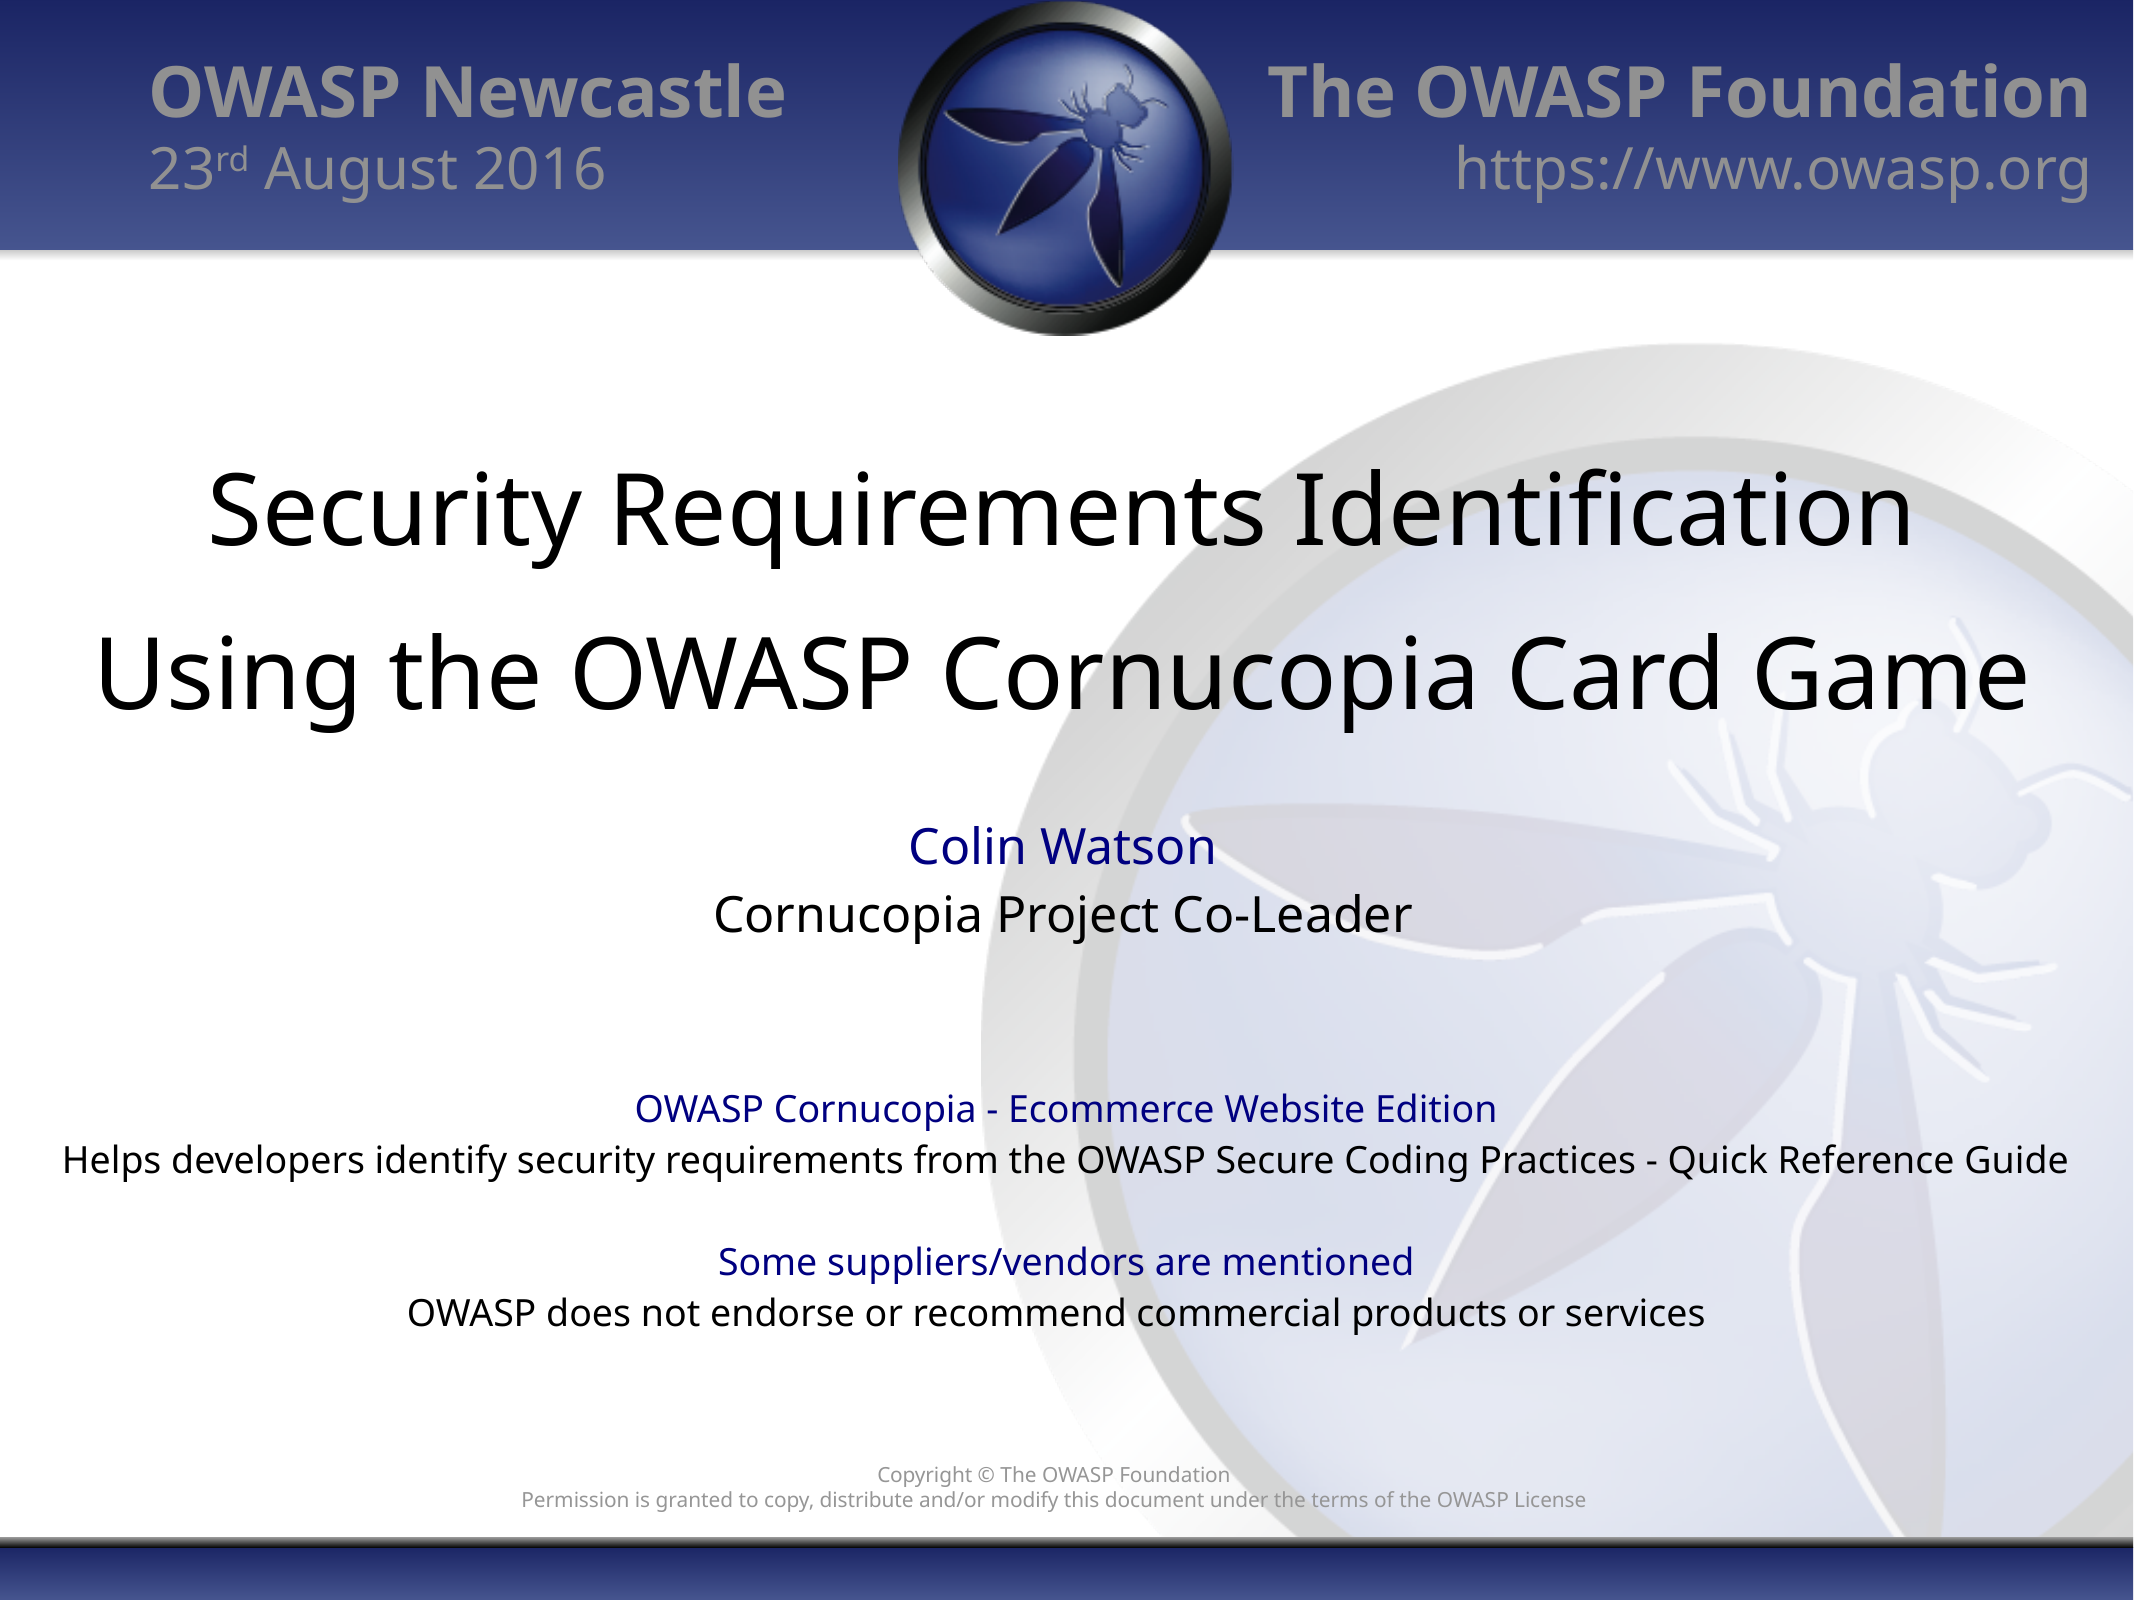

# Security Requirements Identification Using the OWASP Cornucopia Card Game
Colin Watson
Cornucopia Project Co-Leader
OWASP Cornucopia - Ecommerce Website Edition
Helps developers identify security requirements from the OWASP Secure Coding Practices - Quick Reference Guide
Some suppliers/vendors are mentioned
OWASP does not endorse or recommend commercial products or services